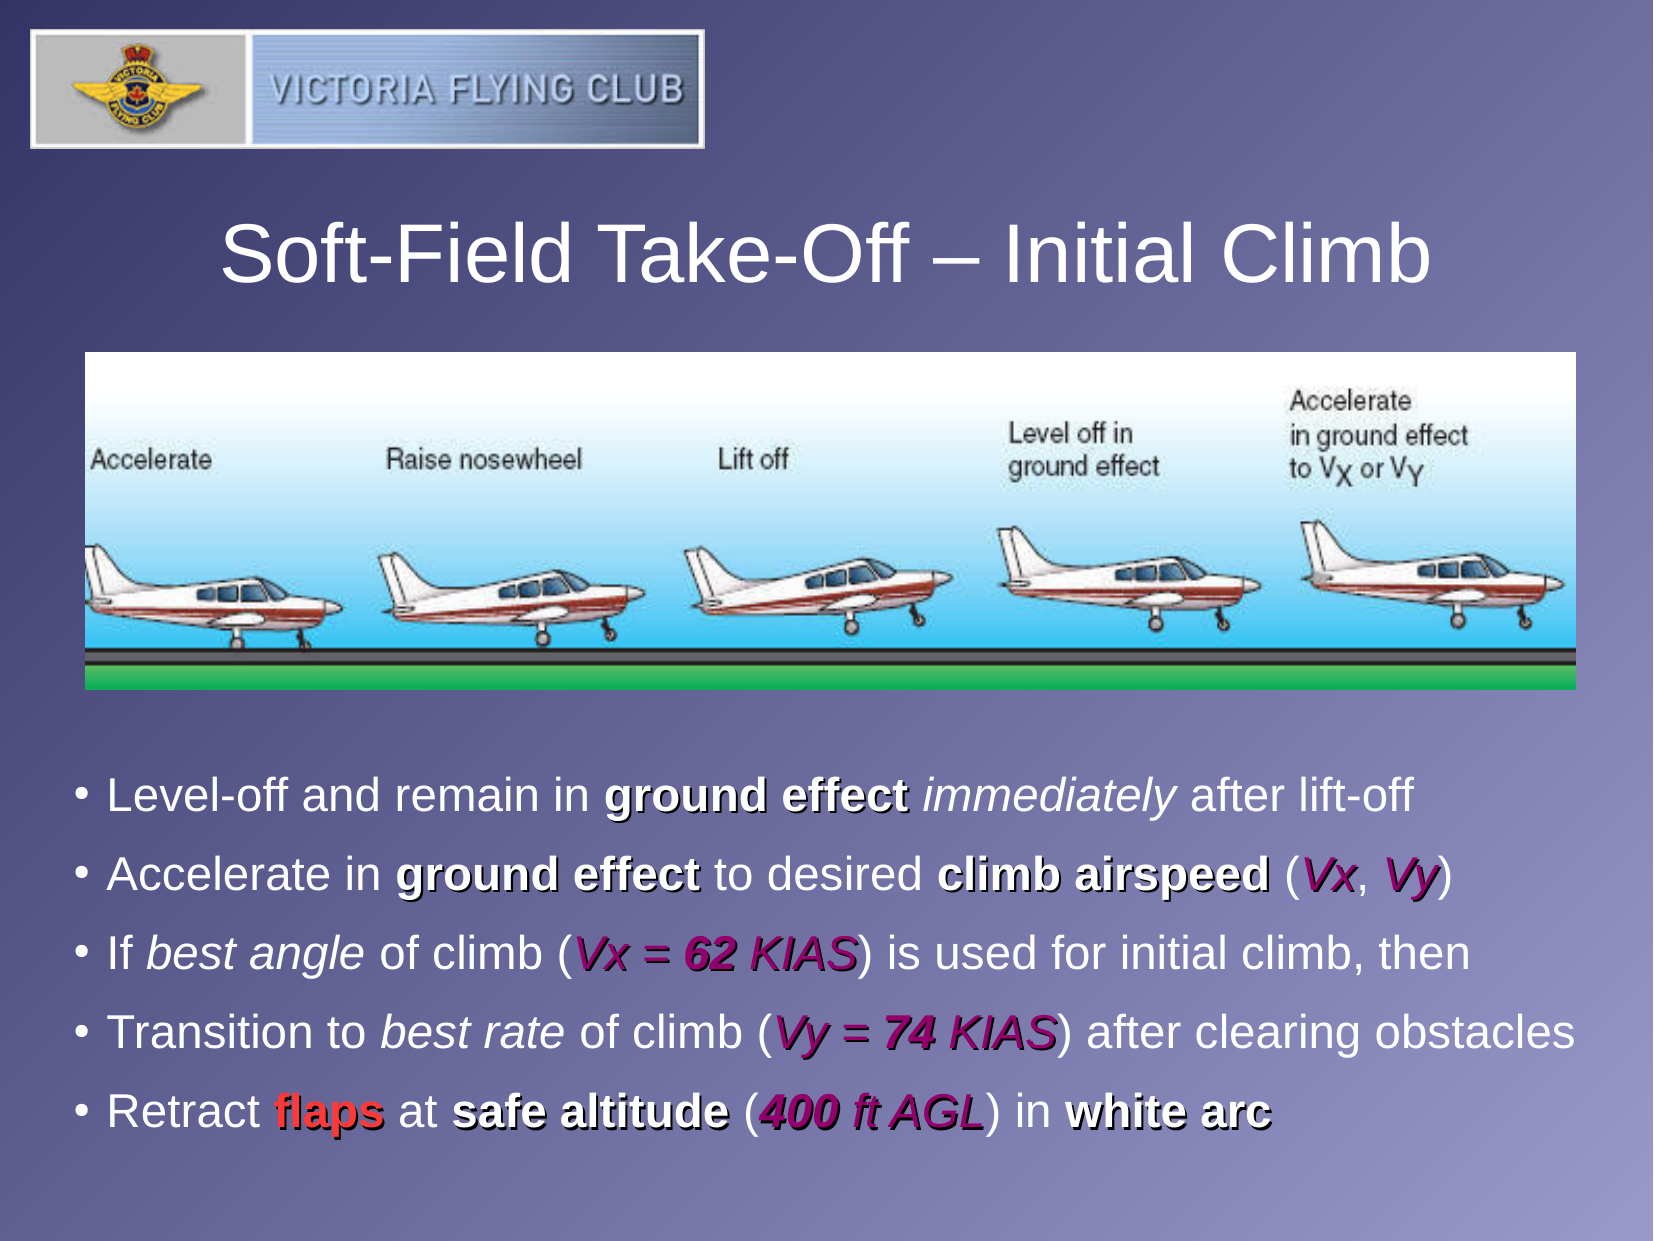

# Soft-Field Take-Off – Initial Climb
Level-off and remain in ground effect immediately after lift-off
Accelerate in ground effect to desired climb airspeed (Vx, Vy)
If best angle of climb (Vx = 62 KIAS) is used for initial climb, then
Transition to best rate of climb (Vy = 74 KIAS) after clearing obstacles
Retract flaps at safe altitude (400 ft AGL) in white arc